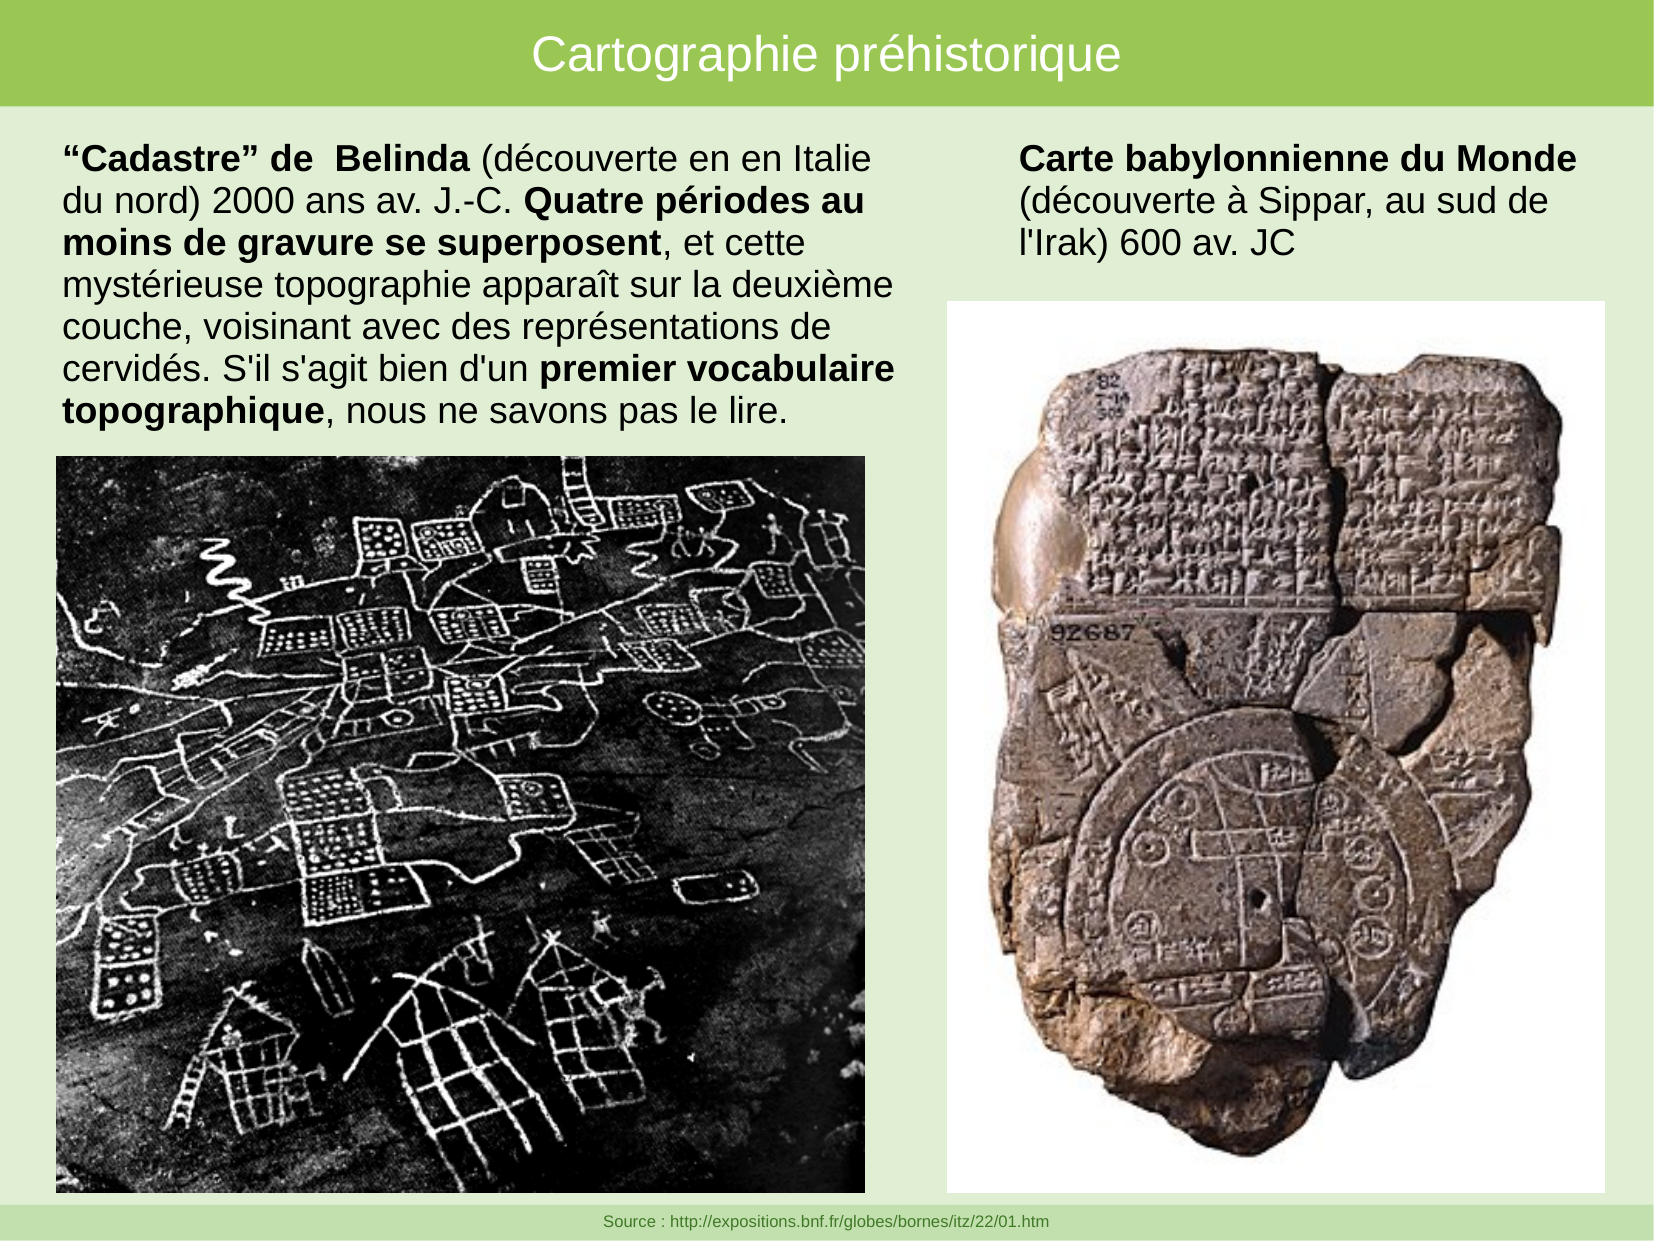

# Cartographie préhistorique
“Cadastre” de Belinda (découverte en en Italie du nord) 2000 ans av. J.-C. Quatre périodes au moins de gravure se superposent, et cette mystérieuse topographie apparaît sur la deuxième couche, voisinant avec des représentations de cervidés. S'il s'agit bien d'un premier vocabulaire topographique, nous ne savons pas le lire.
Carte babylonnienne du Monde (découverte à Sippar, au sud de l'Irak) 600 av. JC
Source : http://expositions.bnf.fr/globes/bornes/itz/22/01.htm